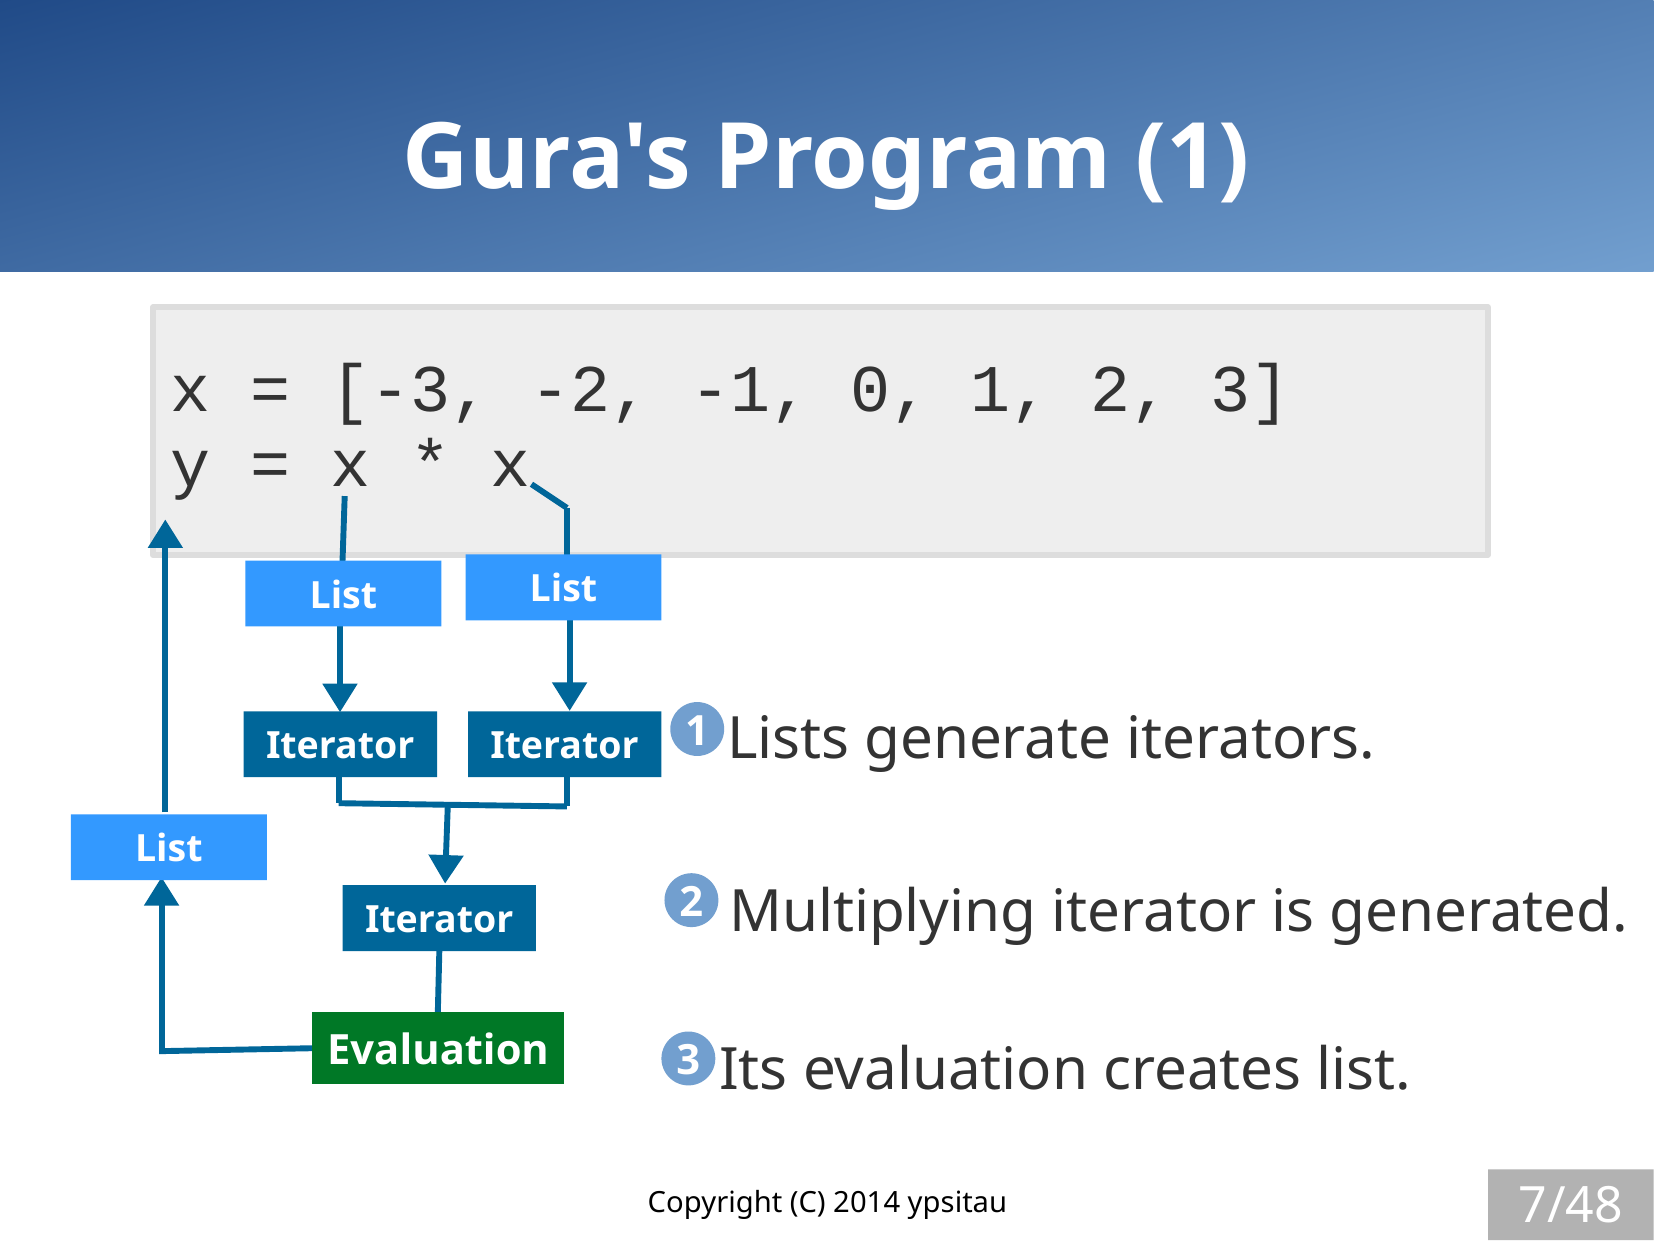

# Gura's Program (1)
x = [-3, -2, -1, 0, 1, 2, 3]
y = x * x
List
List
Lists generate iterators.
1
Iterator
Iterator
List
Multiplying iterator is generated.
2
Iterator
Evaluation
Its evaluation creates list.
3
7
Copyright (C) 2014 ypsitau